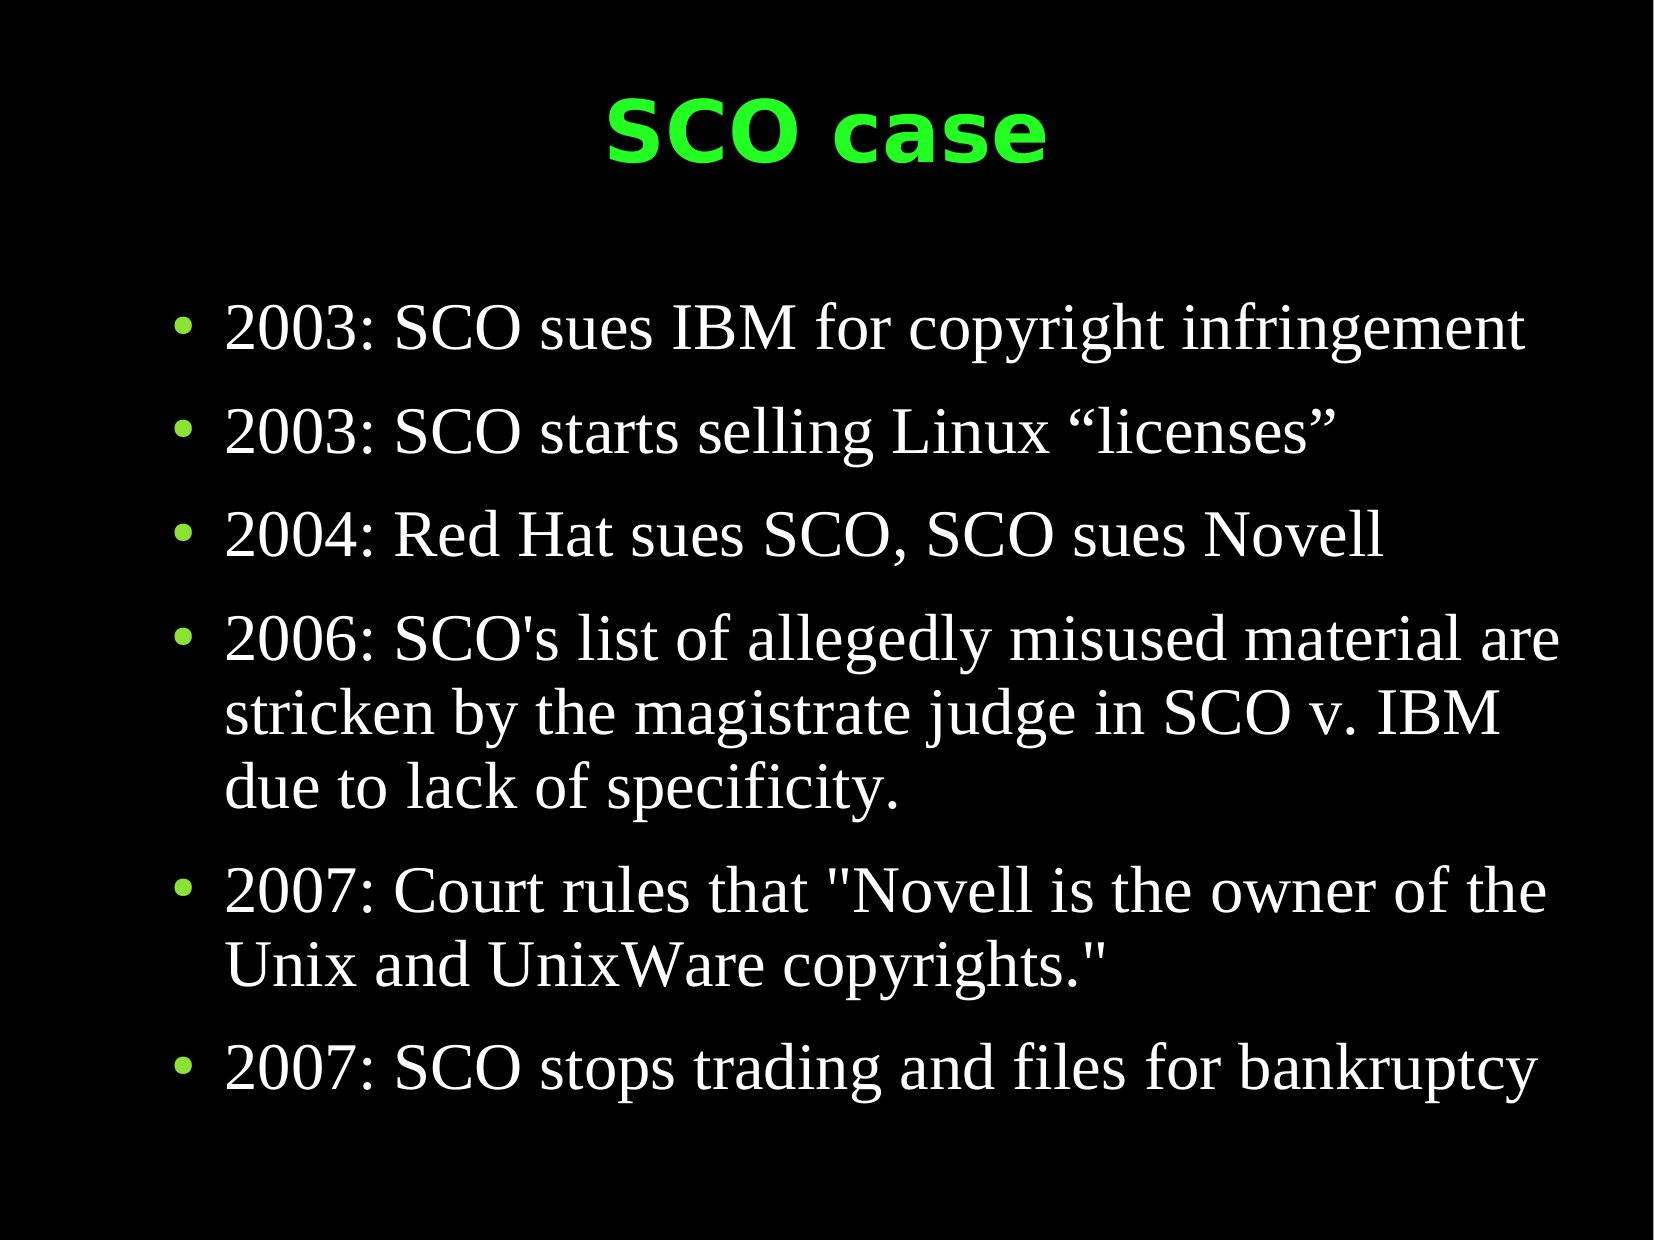

# SCO case
2003: SCO sues IBM for copyright infringement
2003: SCO starts selling Linux “licenses”
2004: Red Hat sues SCO, SCO sues Novell
2006: SCO's list of allegedly misused material are stricken by the magistrate judge in SCO v. IBM due to lack of specificity.
2007: Court rules that "Novell is the owner of the Unix and UnixWare copyrights."
2007: SCO stops trading and files for bankruptcy